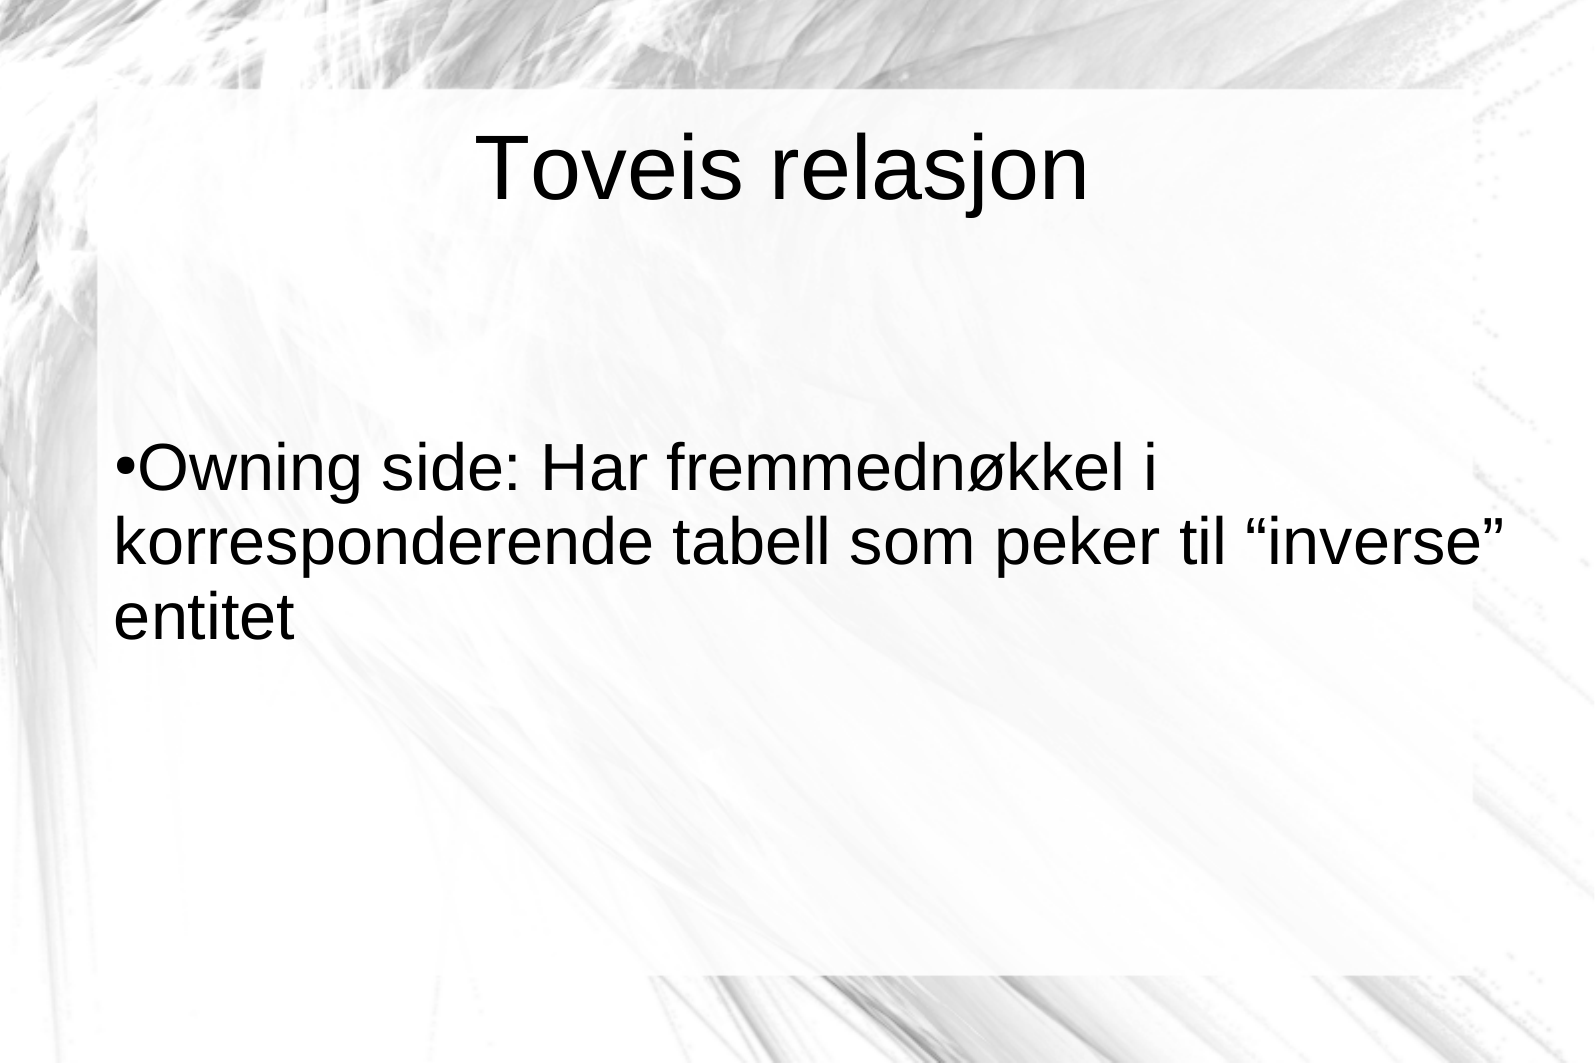

# Toveis relasjon
Owning side: Har fremmednøkkel i korresponderende tabell som peker til “inverse” entitet